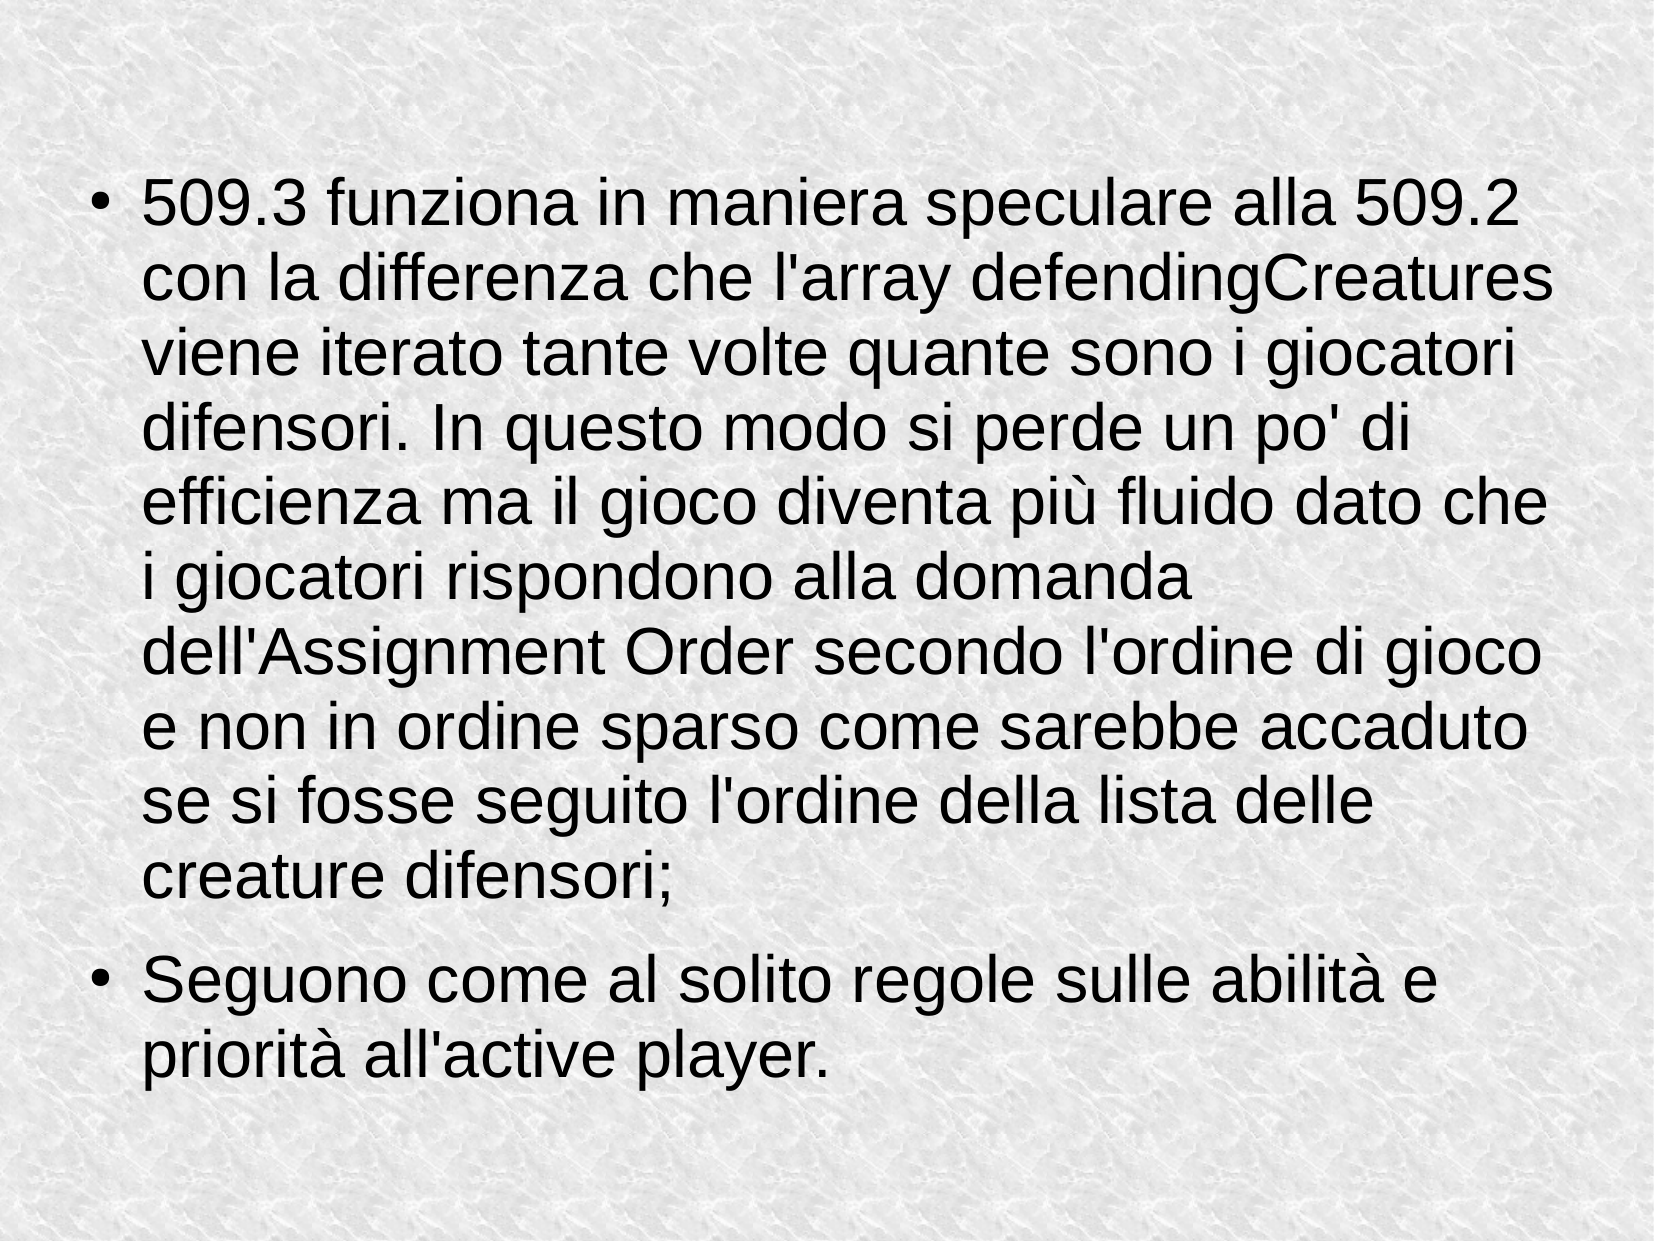

# 509.3 funziona in maniera speculare alla 509.2 con la differenza che l'array defendingCreatures viene iterato tante volte quante sono i giocatori difensori. In questo modo si perde un po' di efficienza ma il gioco diventa più fluido dato che i giocatori rispondono alla domanda dell'Assignment Order secondo l'ordine di gioco e non in ordine sparso come sarebbe accaduto se si fosse seguito l'ordine della lista delle creature difensori;
Seguono come al solito regole sulle abilità e priorità all'active player.